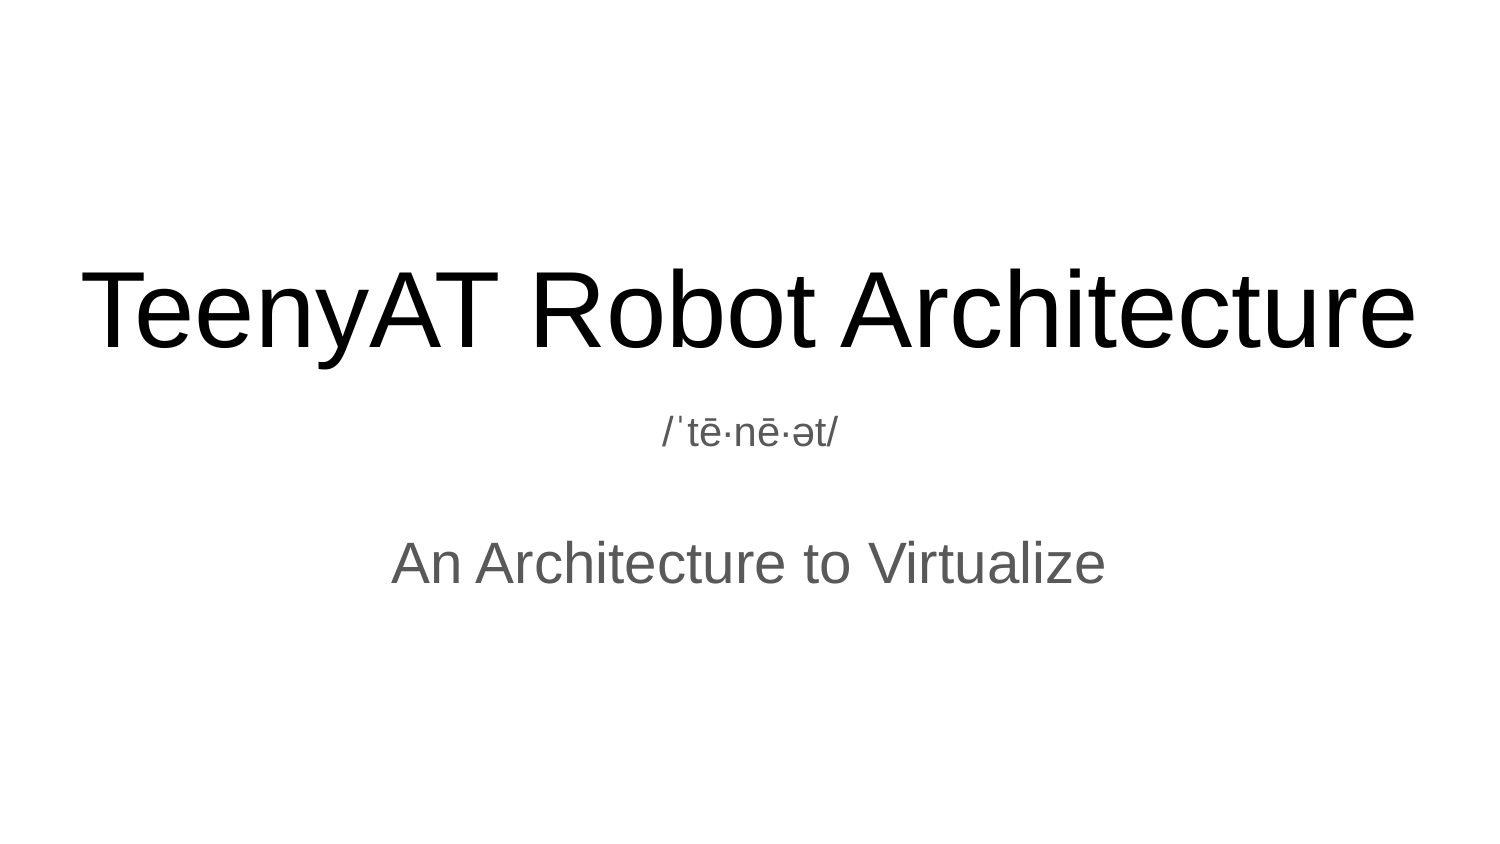

# TeenyAT Robot Architecture
/ˈtē∙nē∙ət/
An Architecture to Virtualize